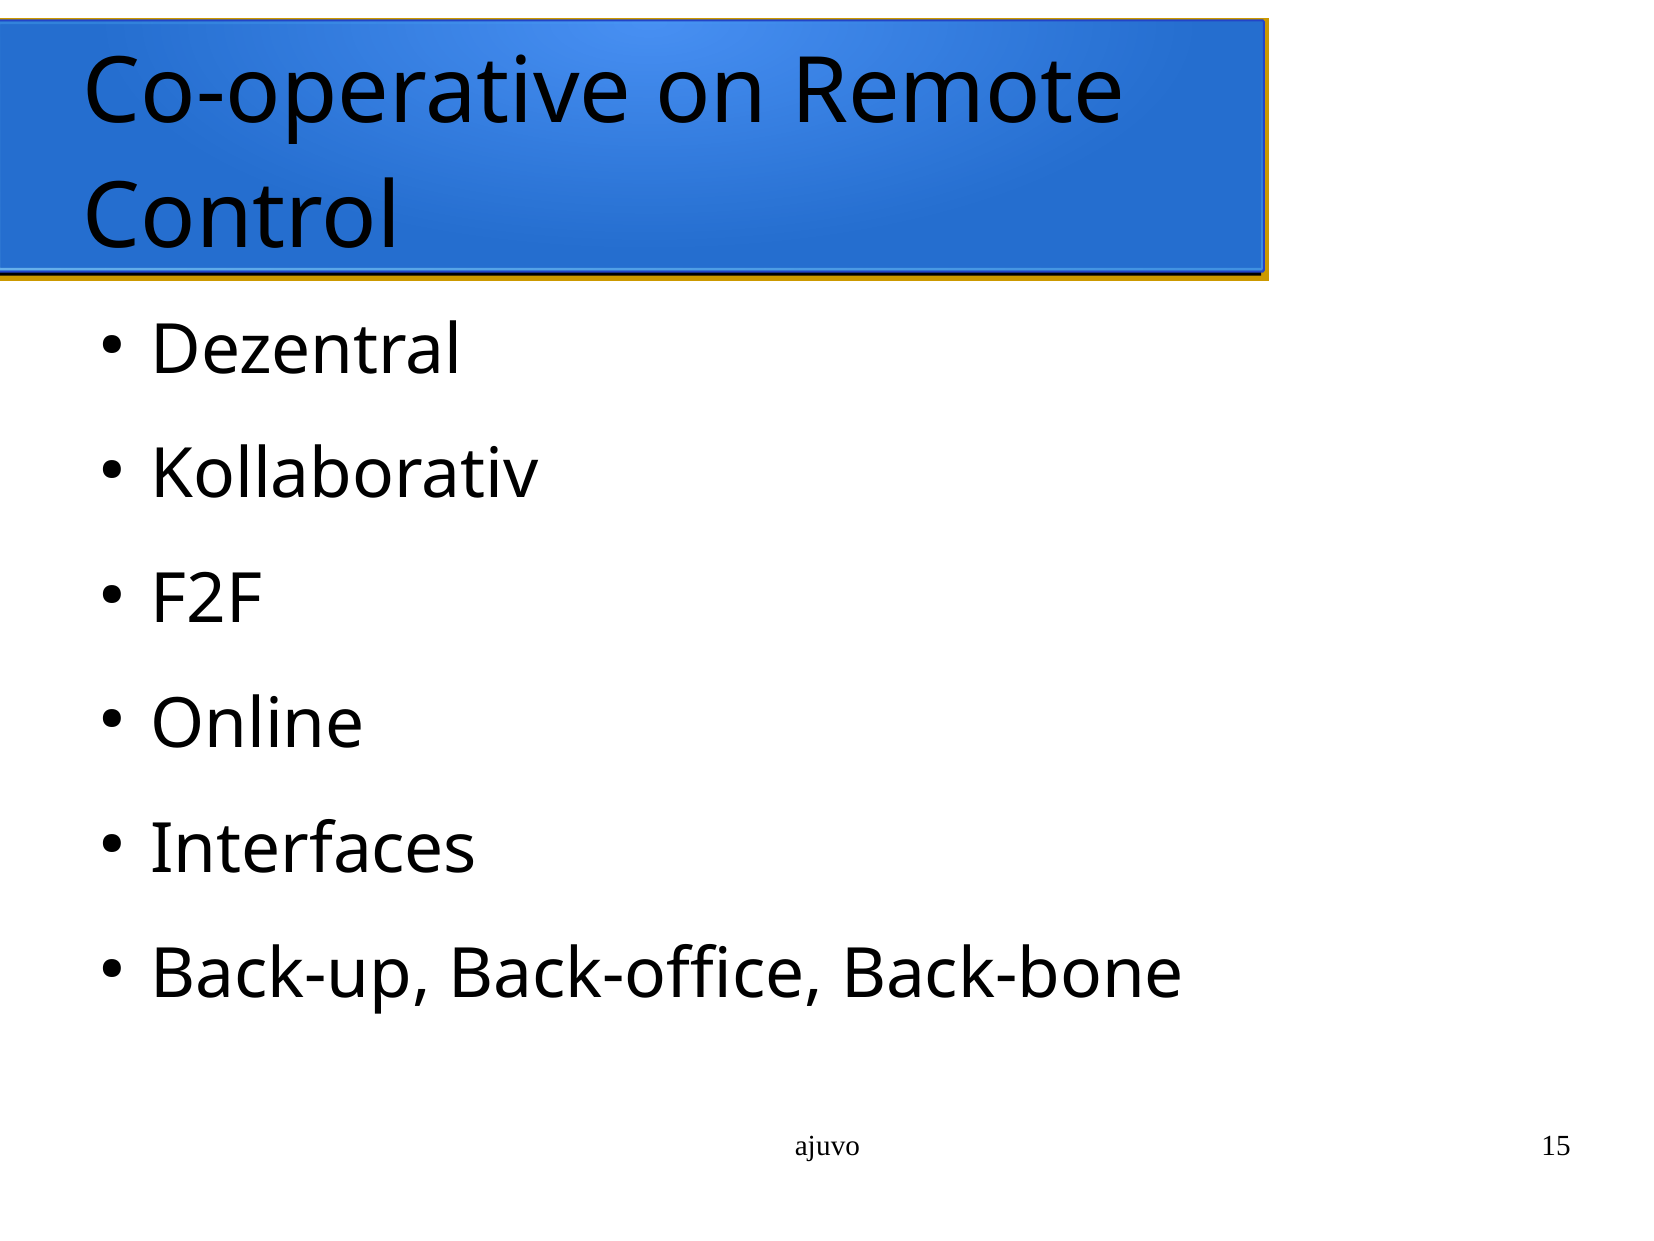

# Co-operative on Remote Control
Dezentral
Kollaborativ
F2F
Online
Interfaces
Back-up, Back-office, Back-bone
ajuvo
15